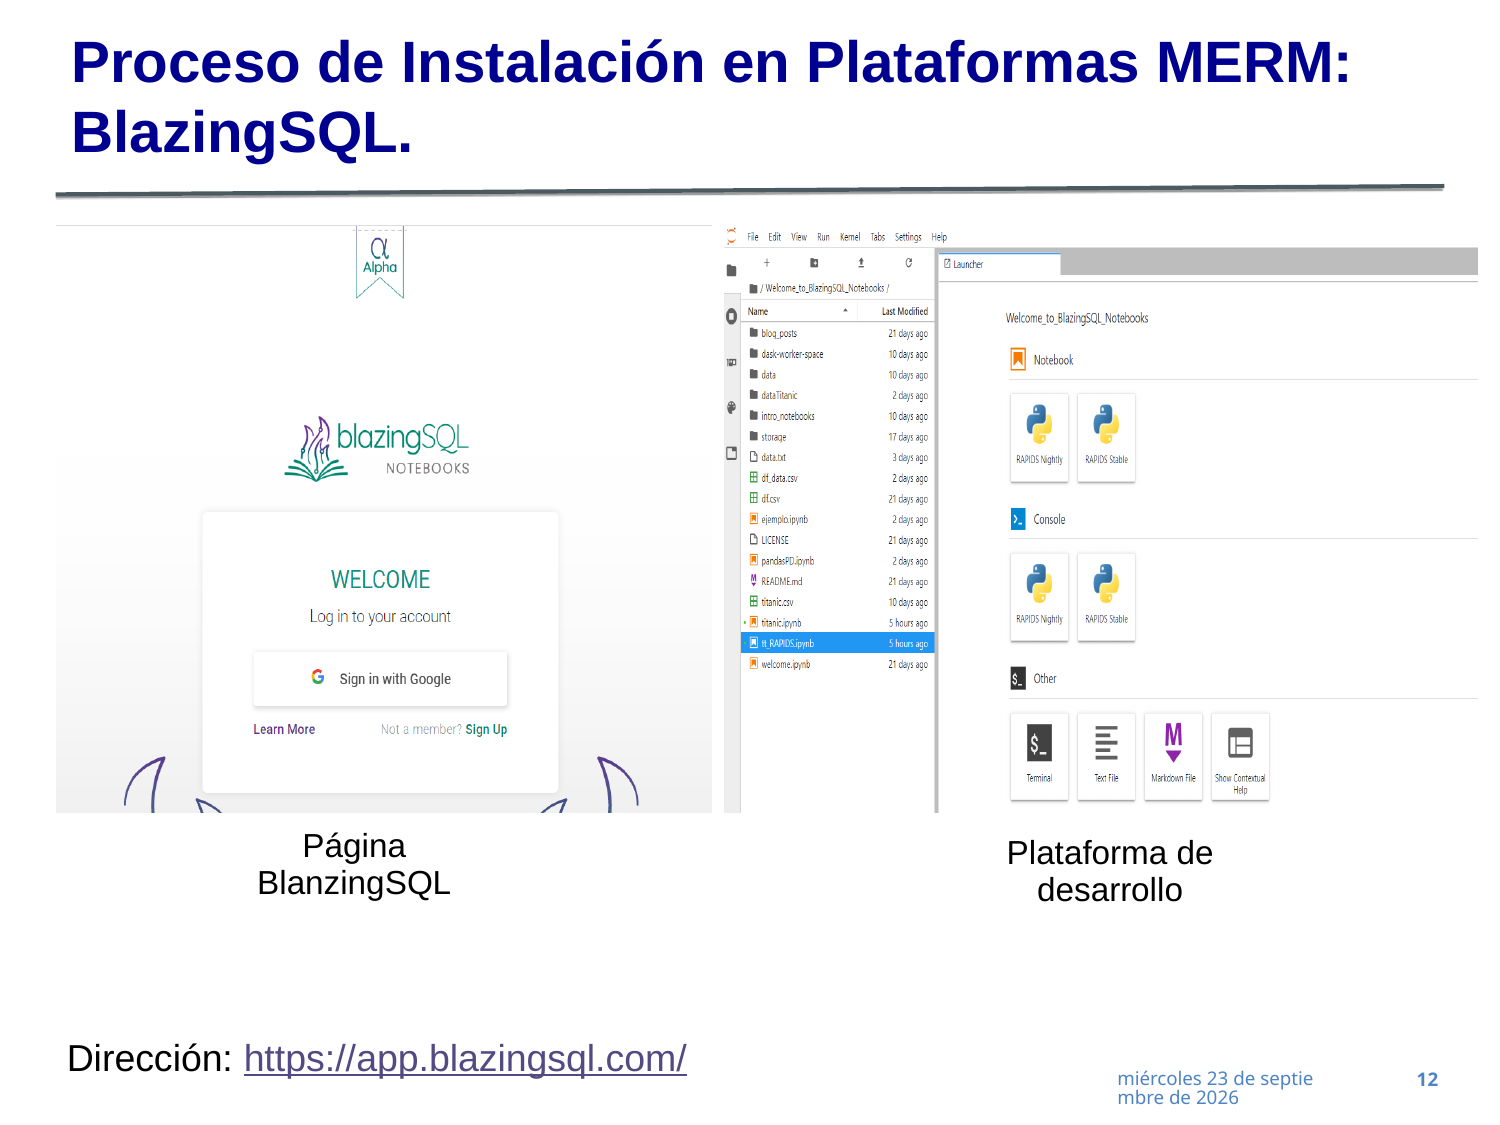

# Proceso de Instalación en Plataformas MERM: BlazingSQL.
Página BlanzingSQL
Plataforma de desarrollo
Dirección: https://app.blazingsql.com/